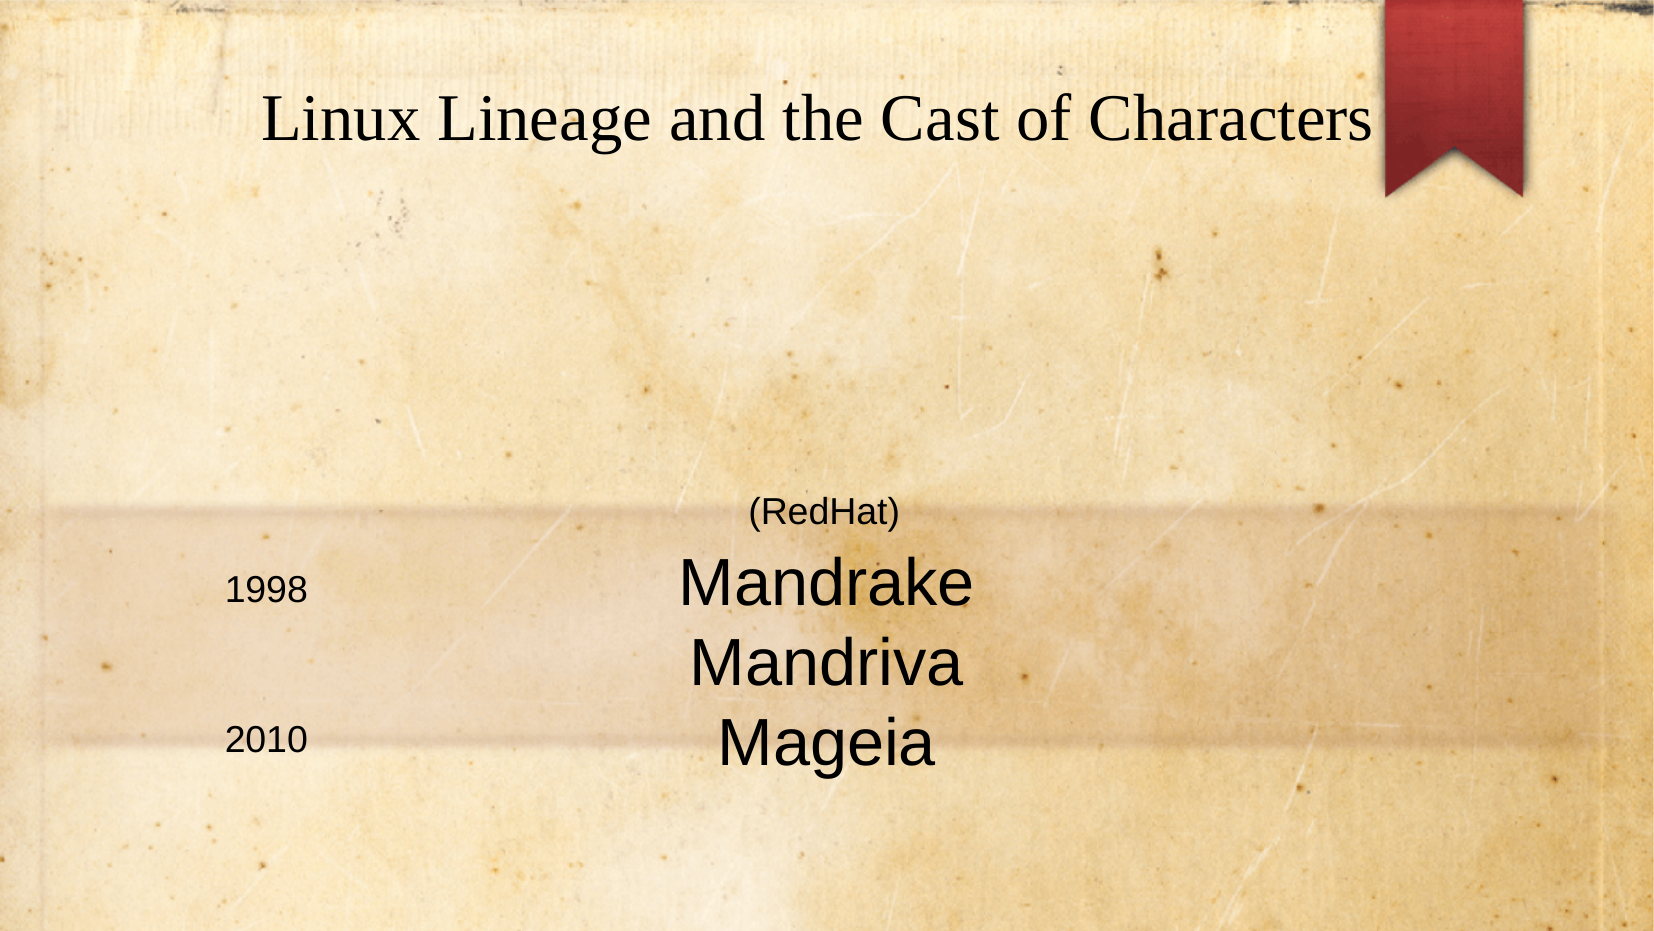

Linux Lineage and the Cast of Characters
Mandrake
Mandriva
Mageia
(RedHat)
1998
2010
CS-334 Spring 2015														Page of